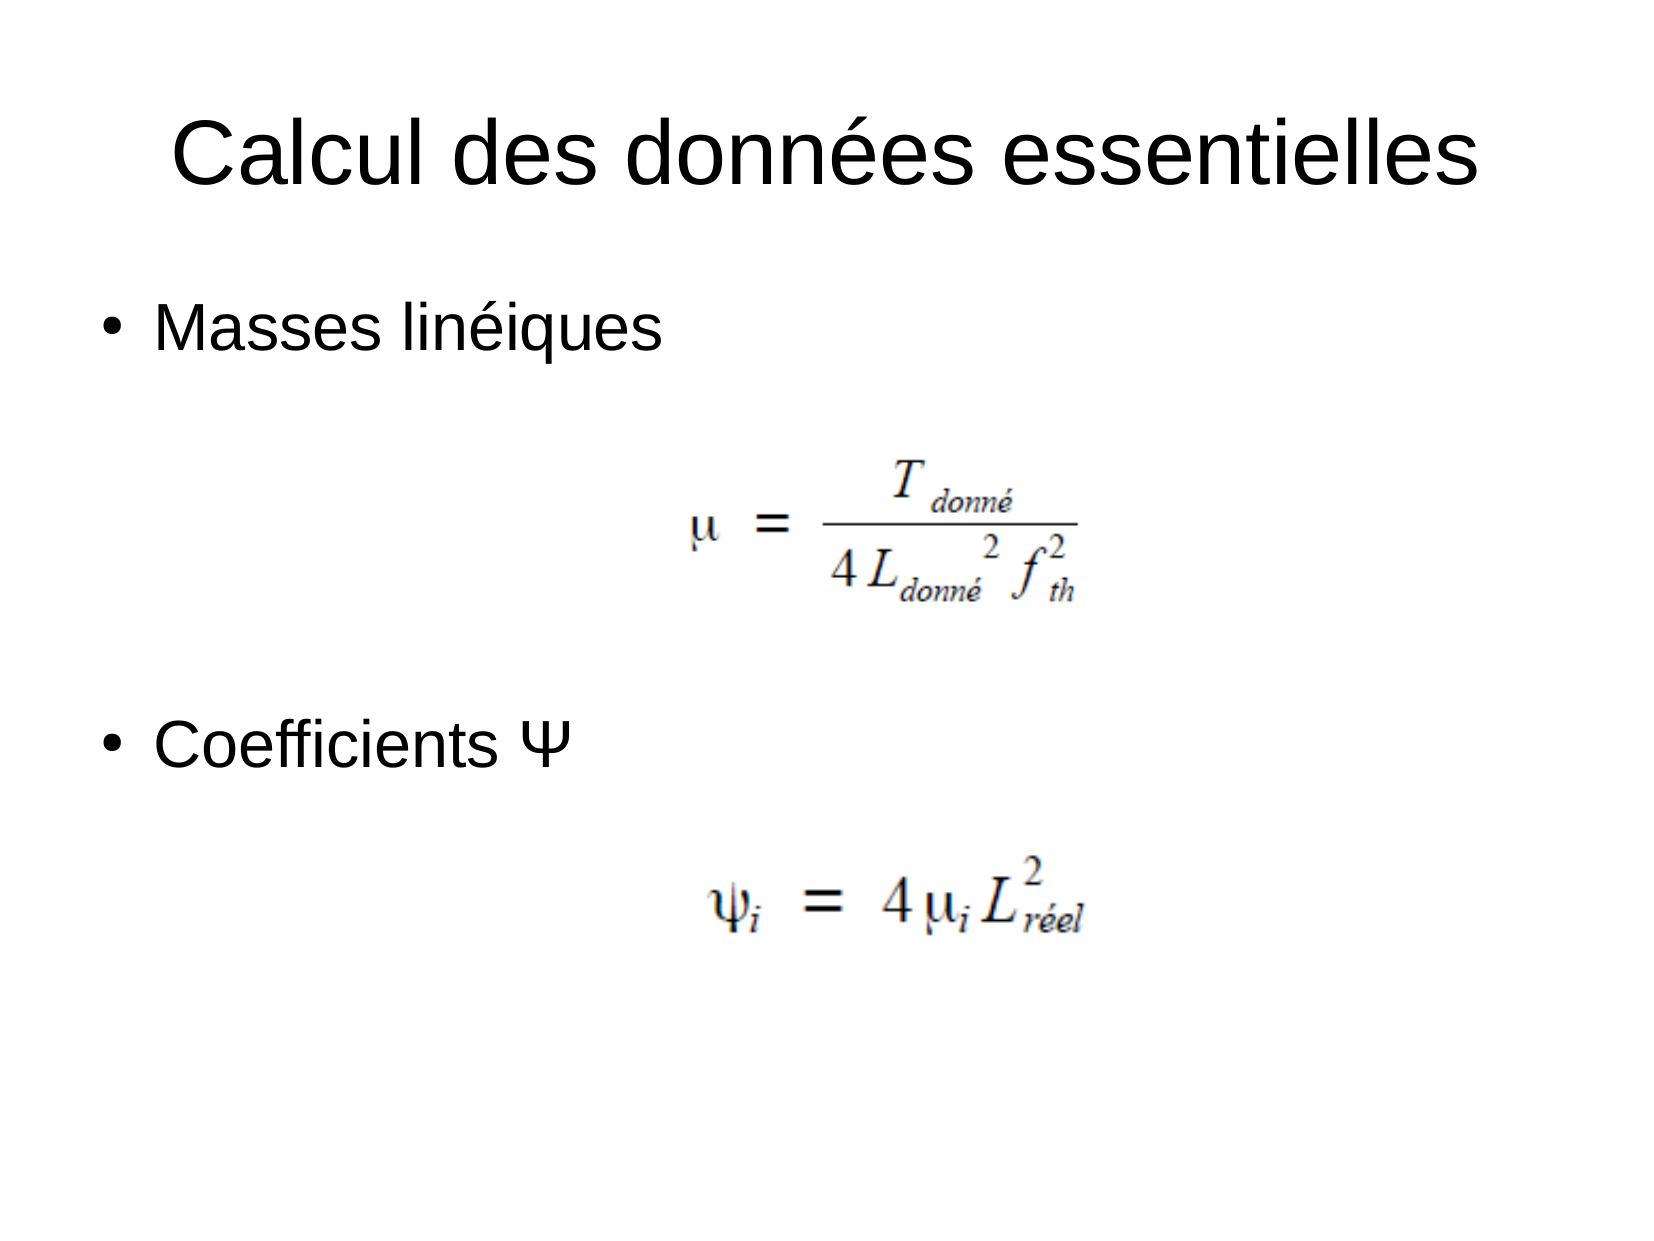

# Calcul des données essentielles
Masses linéiques
Coefficients Ψ